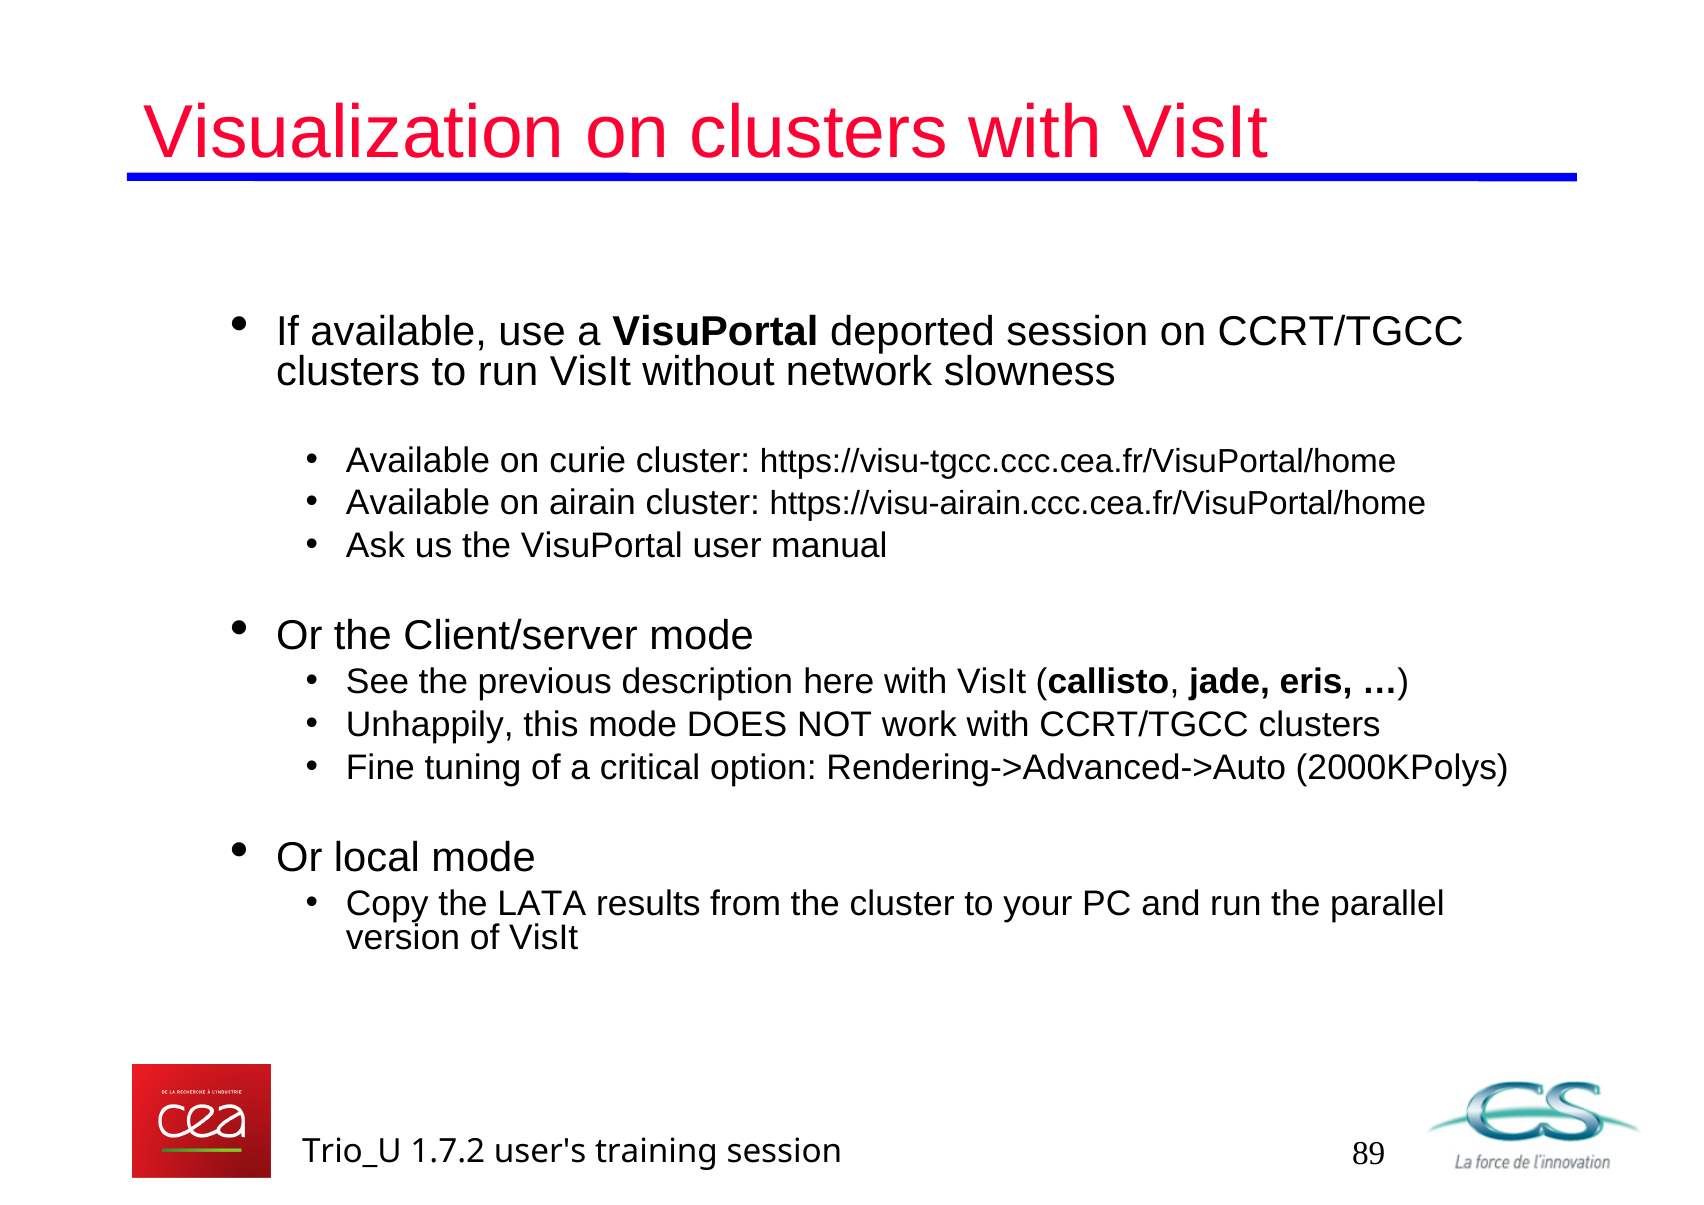

# Visualization on clusters with VisIt
If available, use a VisuPortal deported session on CCRT/TGCC clusters to run VisIt without network slowness
Available on curie cluster: https://visu-tgcc.ccc.cea.fr/VisuPortal/home
Available on airain cluster: https://visu-airain.ccc.cea.fr/VisuPortal/home
Ask us the VisuPortal user manual
Or the Client/server mode
See the previous description here with VisIt (callisto, jade, eris, …)
Unhappily, this mode DOES NOT work with CCRT/TGCC clusters
Fine tuning of a critical option: Rendering->Advanced->Auto (2000KPolys)
Or local mode
Copy the LATA results from the cluster to your PC and run the parallel version of VisIt
Trio_U 1.7.2 user's training session
89